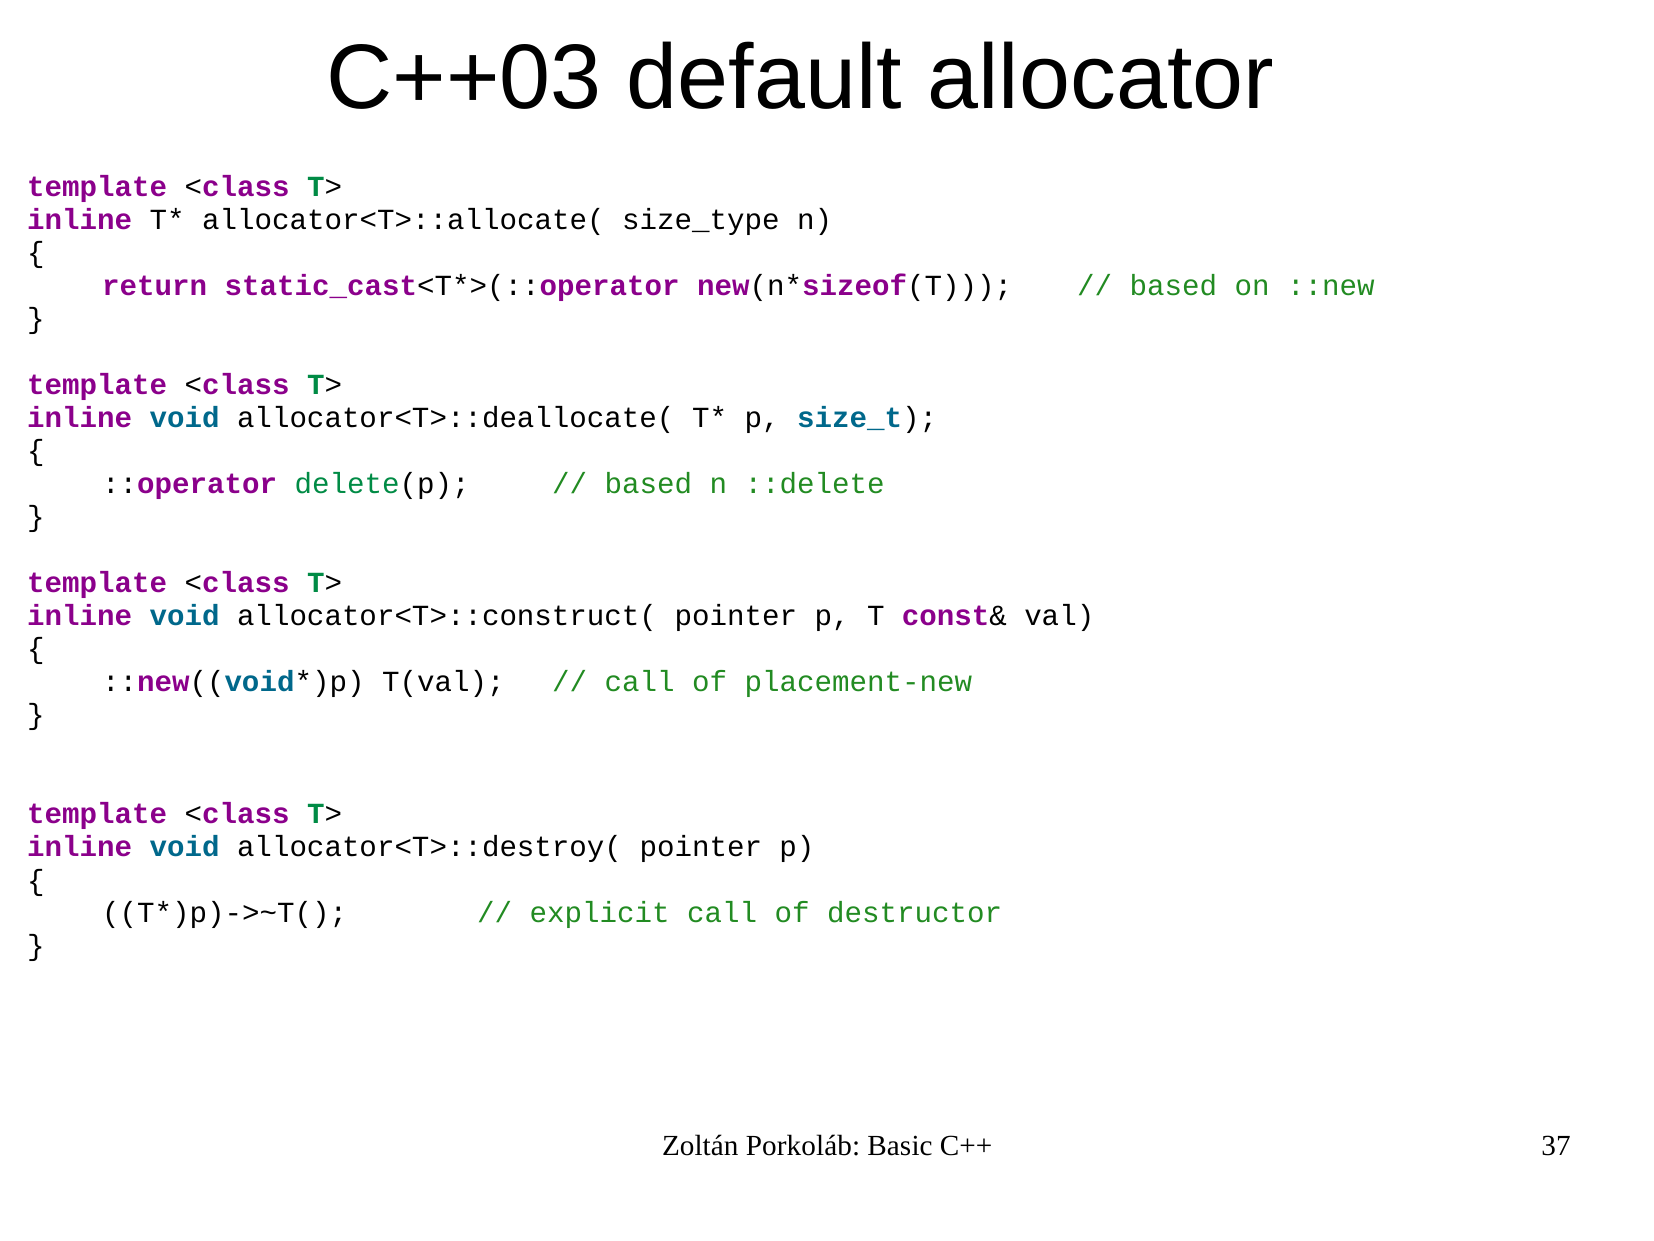

# C++03 default allocator
template <class T>
inline T* allocator<T>::allocate( size_type n)
{
	return static_cast<T*>(::operator new(n*sizeof(T)));	// based on ::new
}
template <class T>
inline void allocator<T>::deallocate( T* p, size_t);
{
	::operator delete(p);		// based n ::delete
}
template <class T>
inline void allocator<T>::construct( pointer p, T const& val)
{
	::new((void*)p) T(val);	// call of placement-new
}
template <class T>
inline void allocator<T>::destroy( pointer p)
{
	((T*)p)->~T();		// explicit call of destructor
}
Zoltán Porkoláb: Basic C++
37